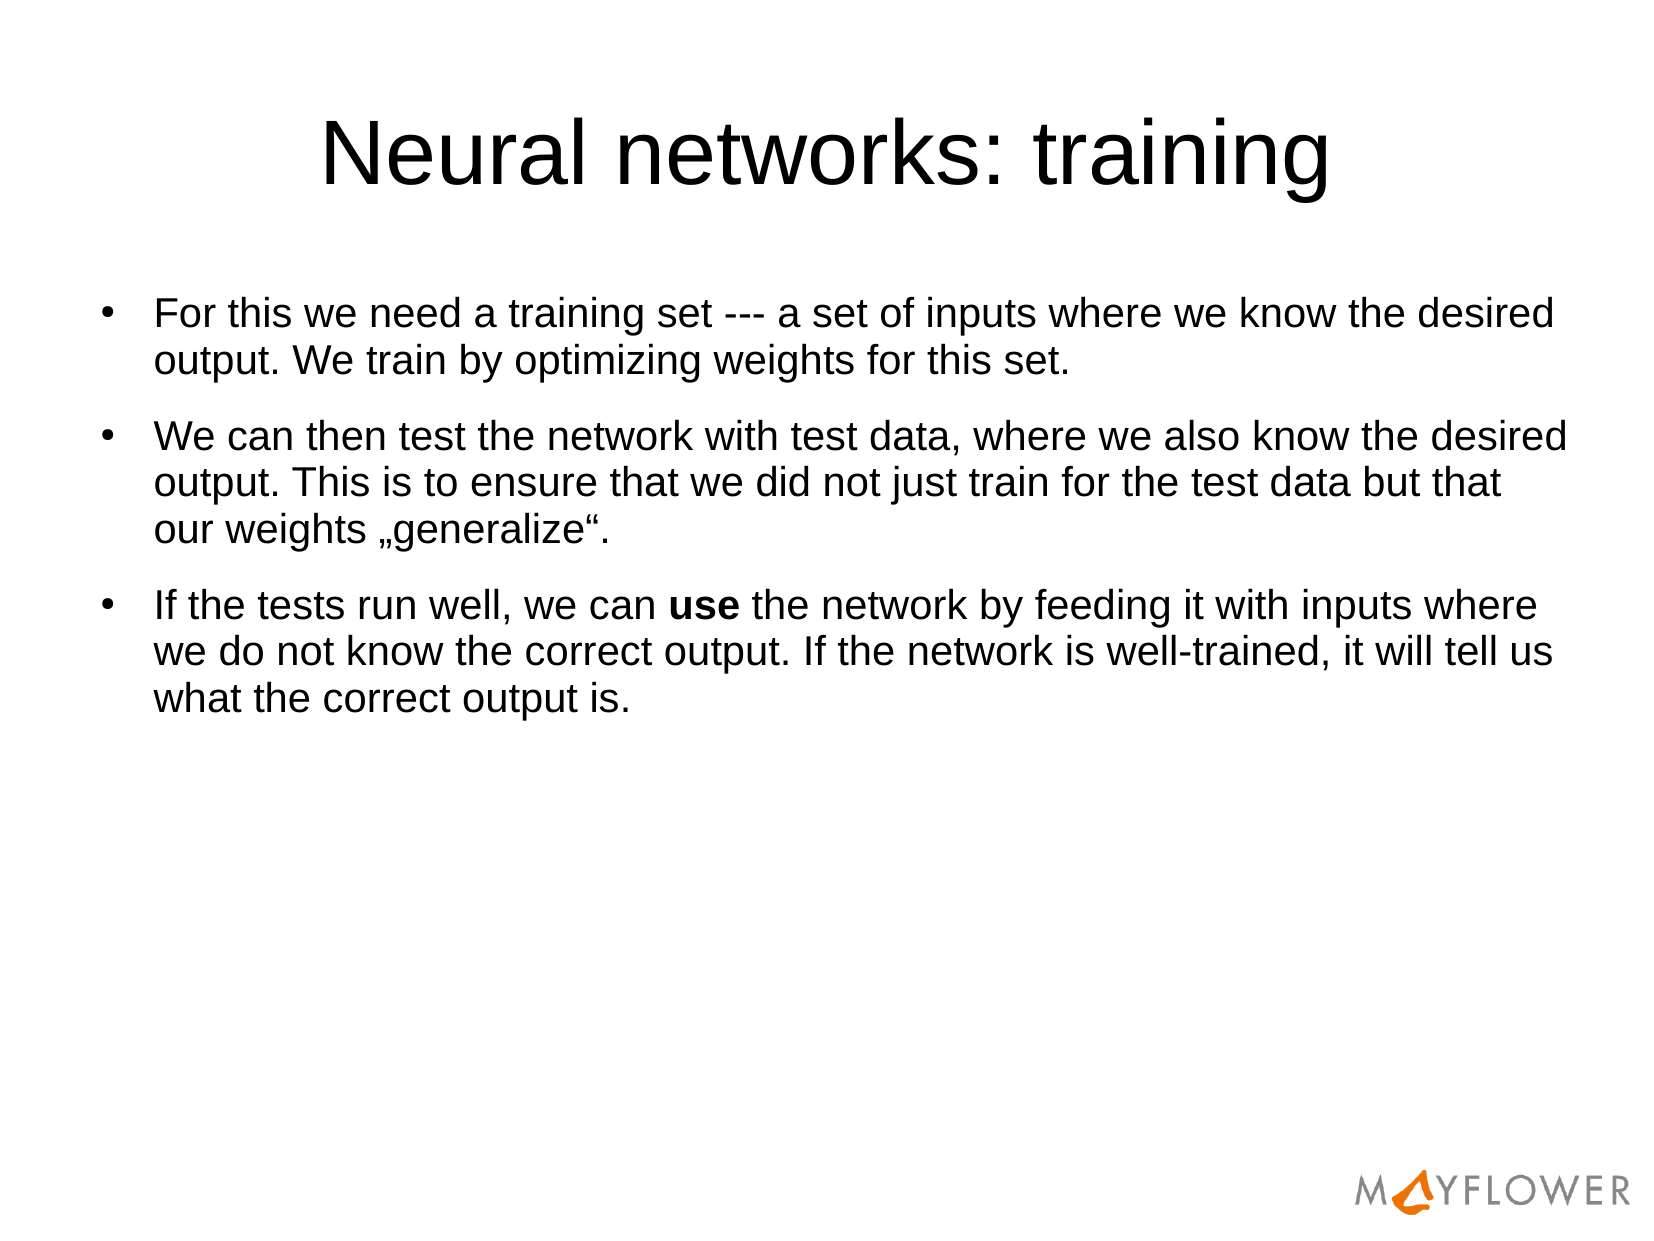

# Neural networks: training
For this we need a training set --- a set of inputs where we know the desired output. We train by optimizing weights for this set.
We can then test the network with test data, where we also know the desired output. This is to ensure that we did not just train for the test data but that our weights „generalize“.
If the tests run well, we can use the network by feeding it with inputs where we do not know the correct output. If the network is well-trained, it will tell us what the correct output is.